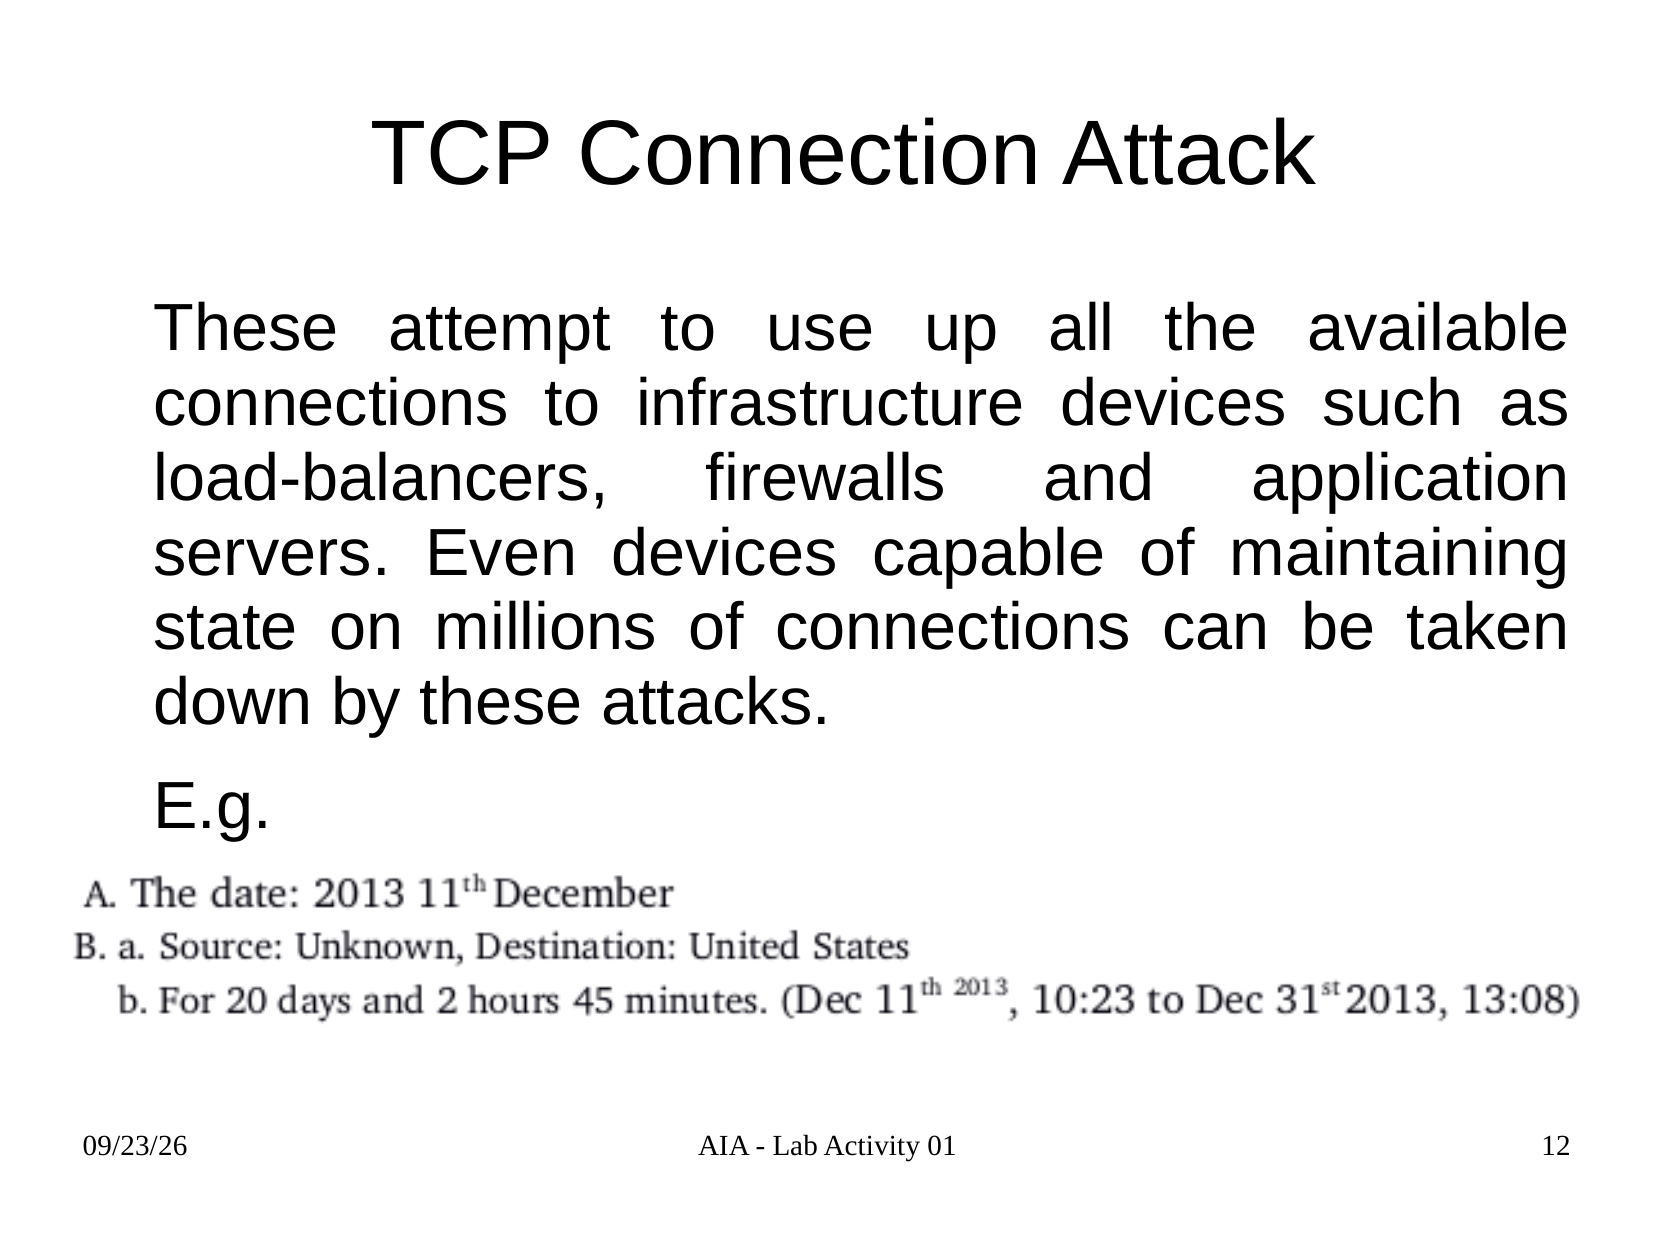

# TCP Connection Attack
These attempt to use up all the available connections to infrastructure devices such as load-balancers, firewalls and application servers. Even devices capable of maintaining state on millions of connections can be taken down by these attacks.
E.g.
AIA - Lab Activity 01
12